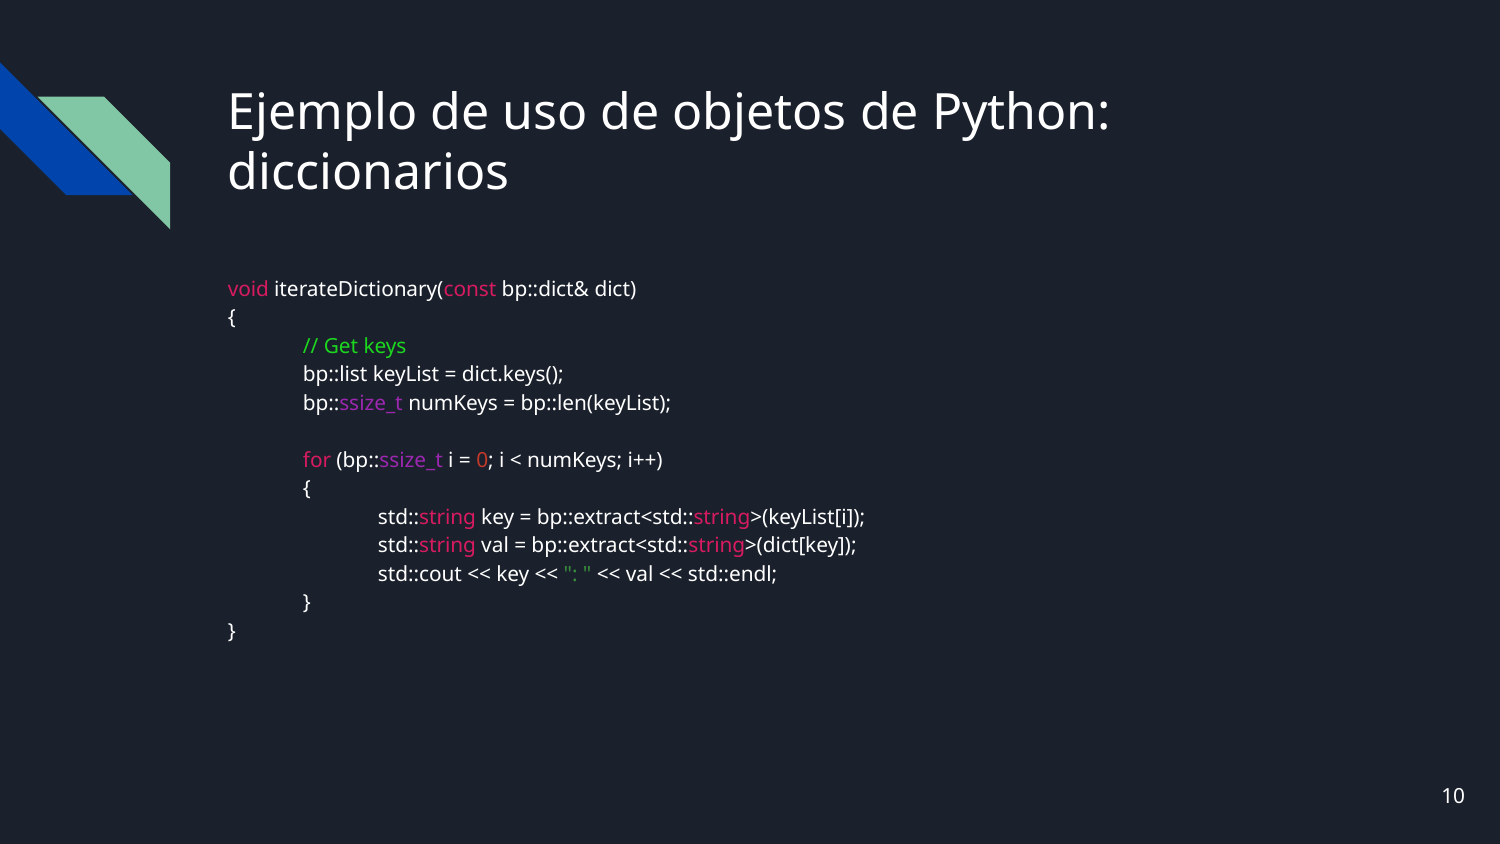

# Ejemplo de uso de objetos de Python: diccionarios
void iterateDictionary(const bp::dict& dict)
{
// Get keys
bp::list keyList = dict.keys();
bp::ssize_t numKeys = bp::len(keyList);
for (bp::ssize_t i = 0; i < numKeys; i++)
{
std::string key = bp::extract<std::string>(keyList[i]);
std::string val = bp::extract<std::string>(dict[key]);
std::cout << key << ": " << val << std::endl;
}
}